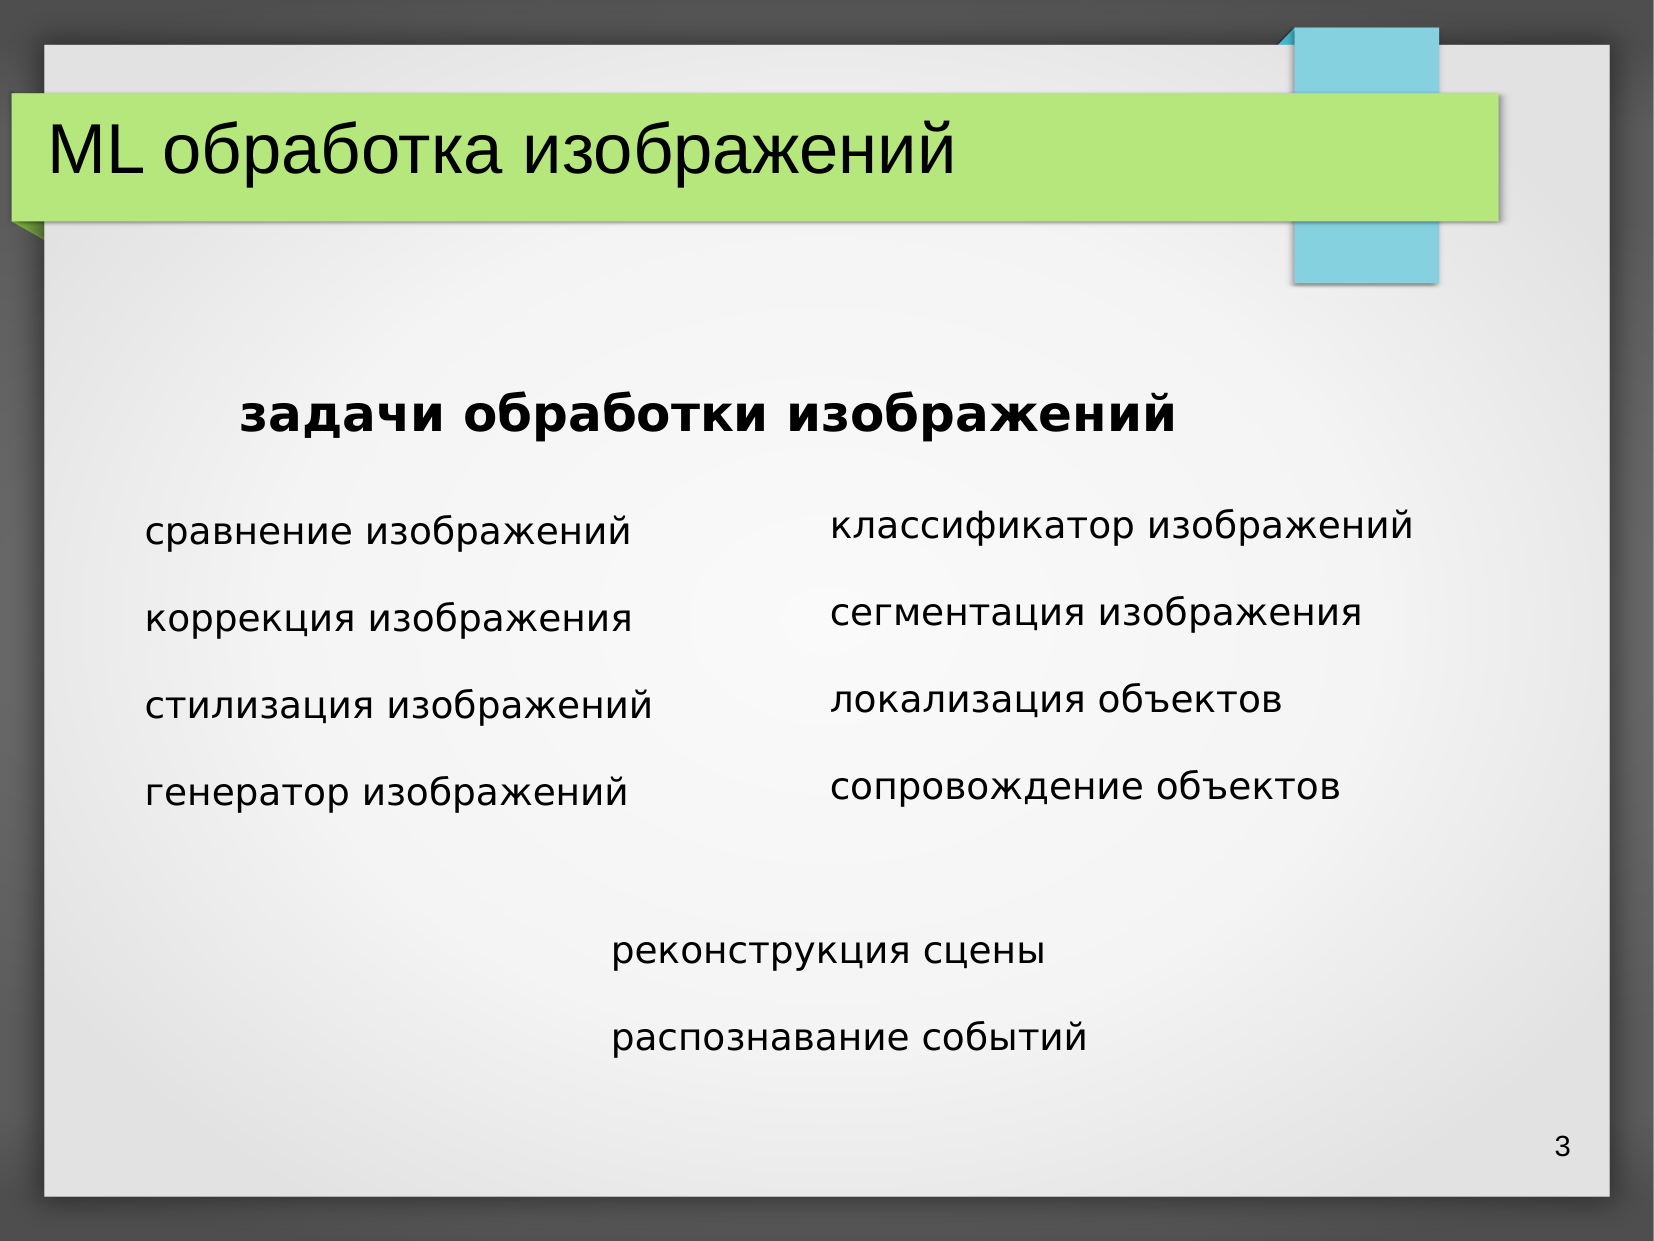

# ML обработка изображений
задачи обработки изображений
классификатор изображений
сегментация изображения
локализация объектов
сопровождение объектов
сравнение изображений
коррекция изображения
стилизация изображений
генератор изображений
реконструкция сцены
распознавание событий
3